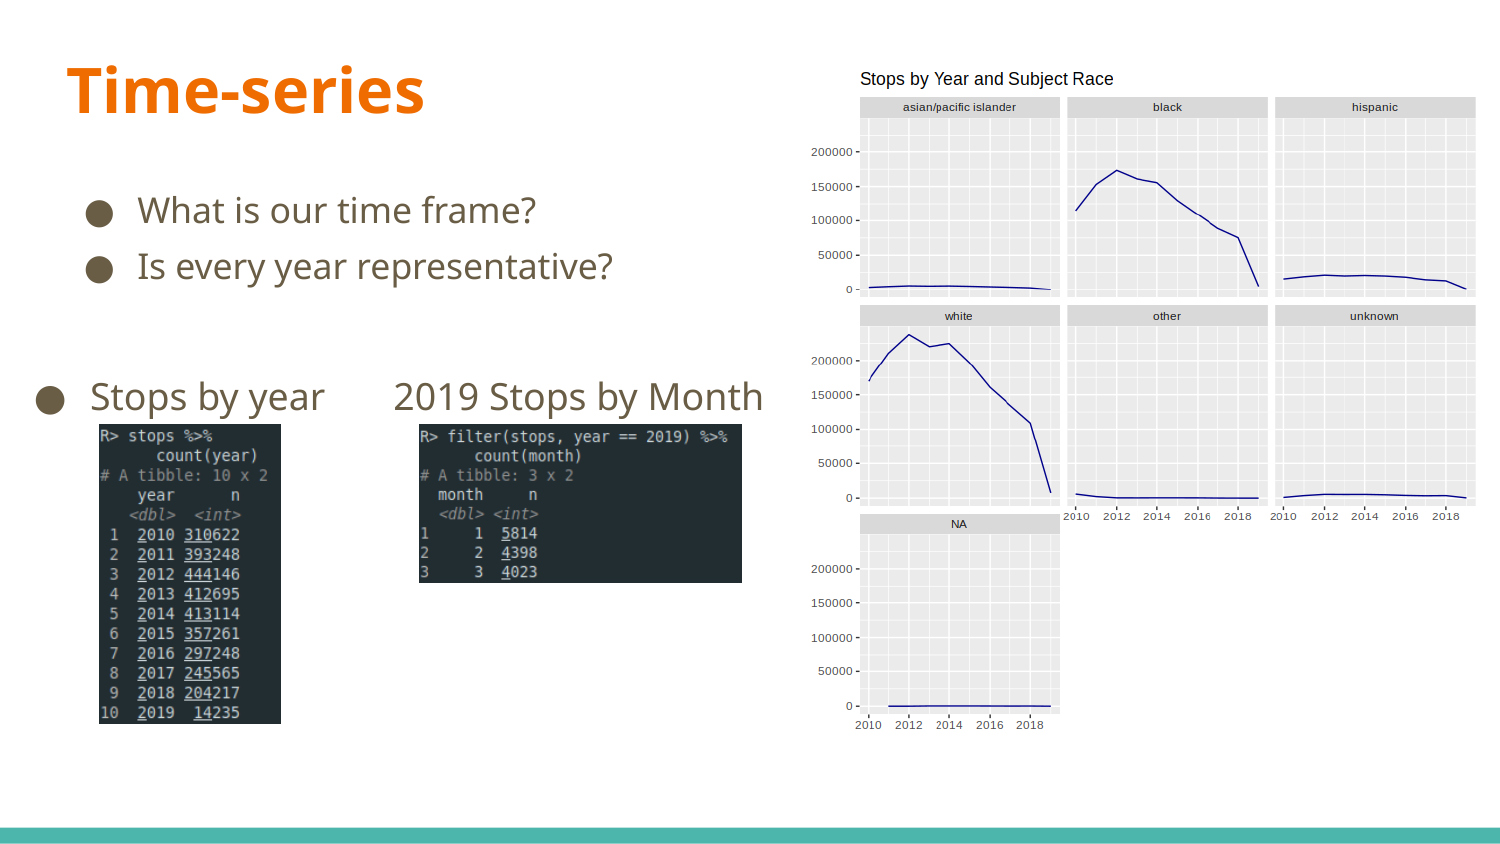

# Time-series
What is our time frame?
Is every year representative?
Stops by year 2019 Stops by Month